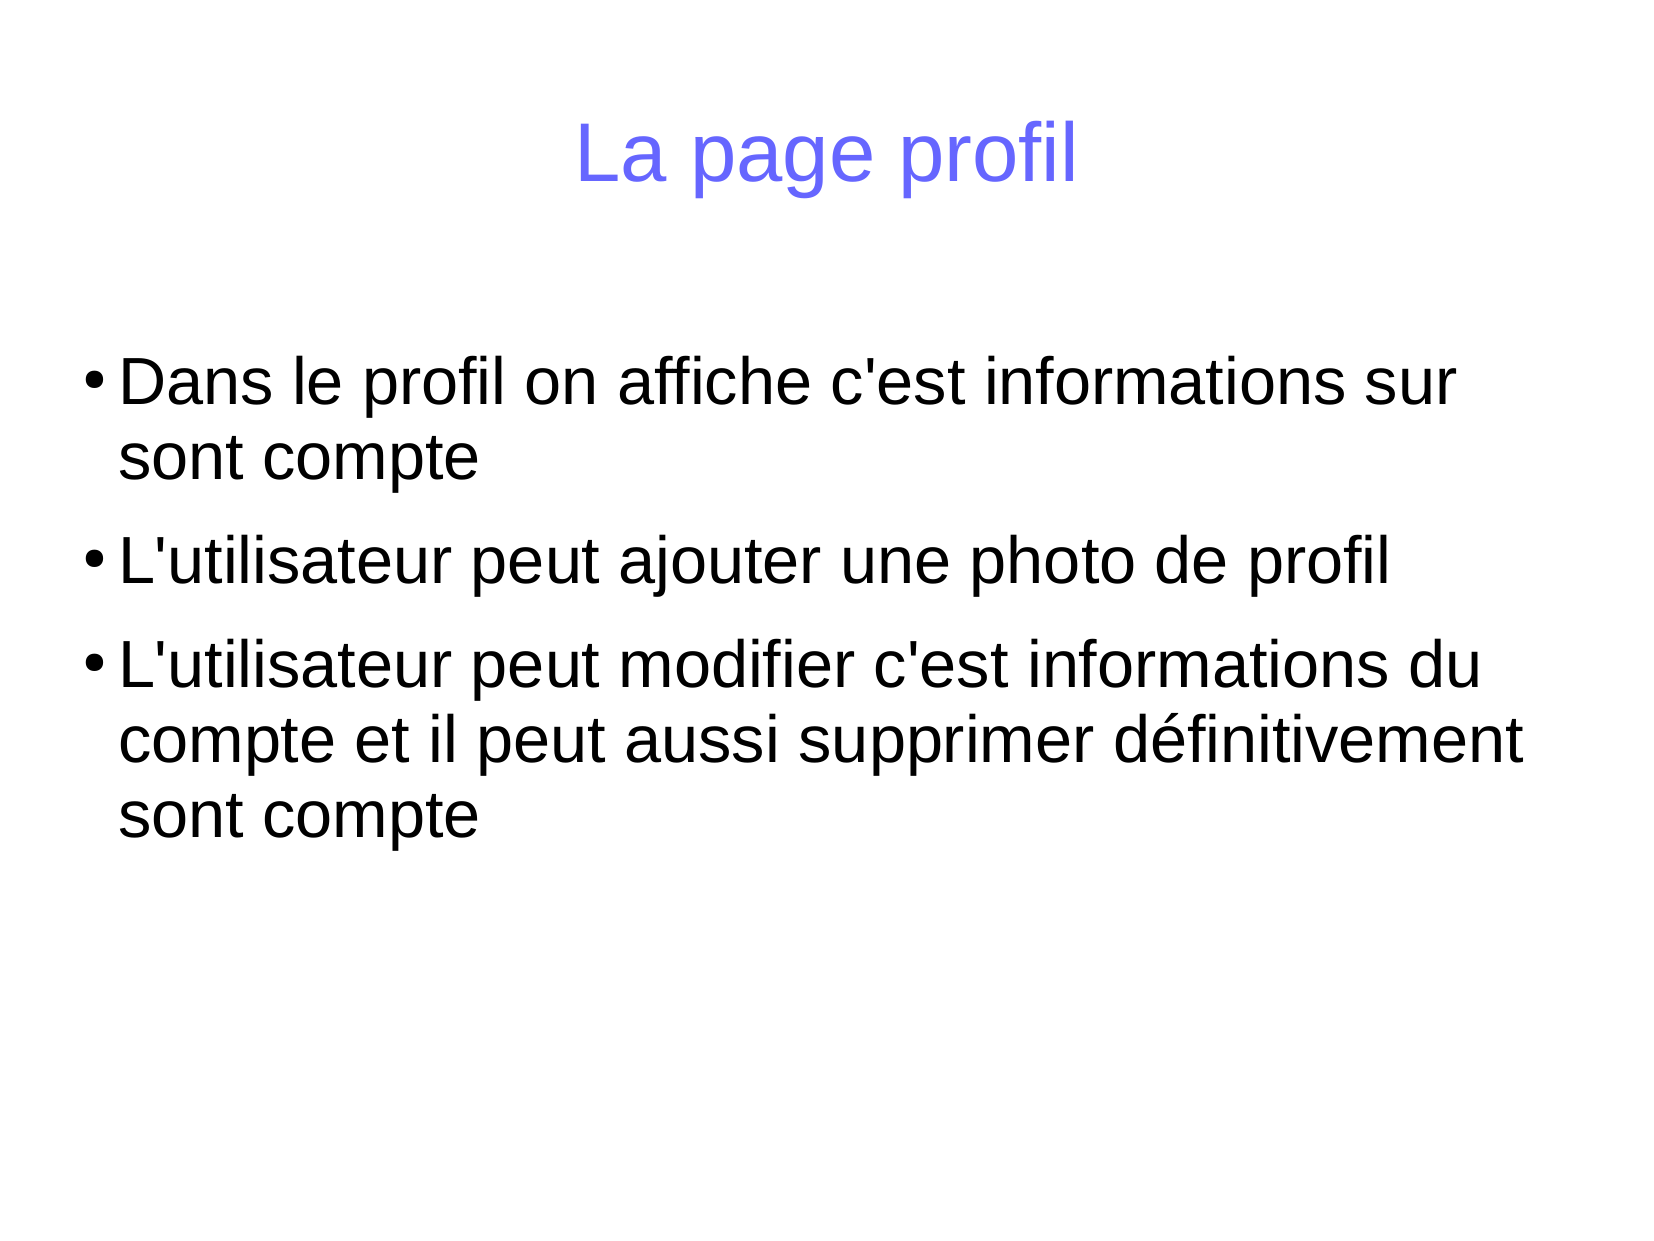

# La page profil
Dans le profil on affiche c'est informations sur sont compte
L'utilisateur peut ajouter une photo de profil
L'utilisateur peut modifier c'est informations du compte et il peut aussi supprimer définitivement sont compte